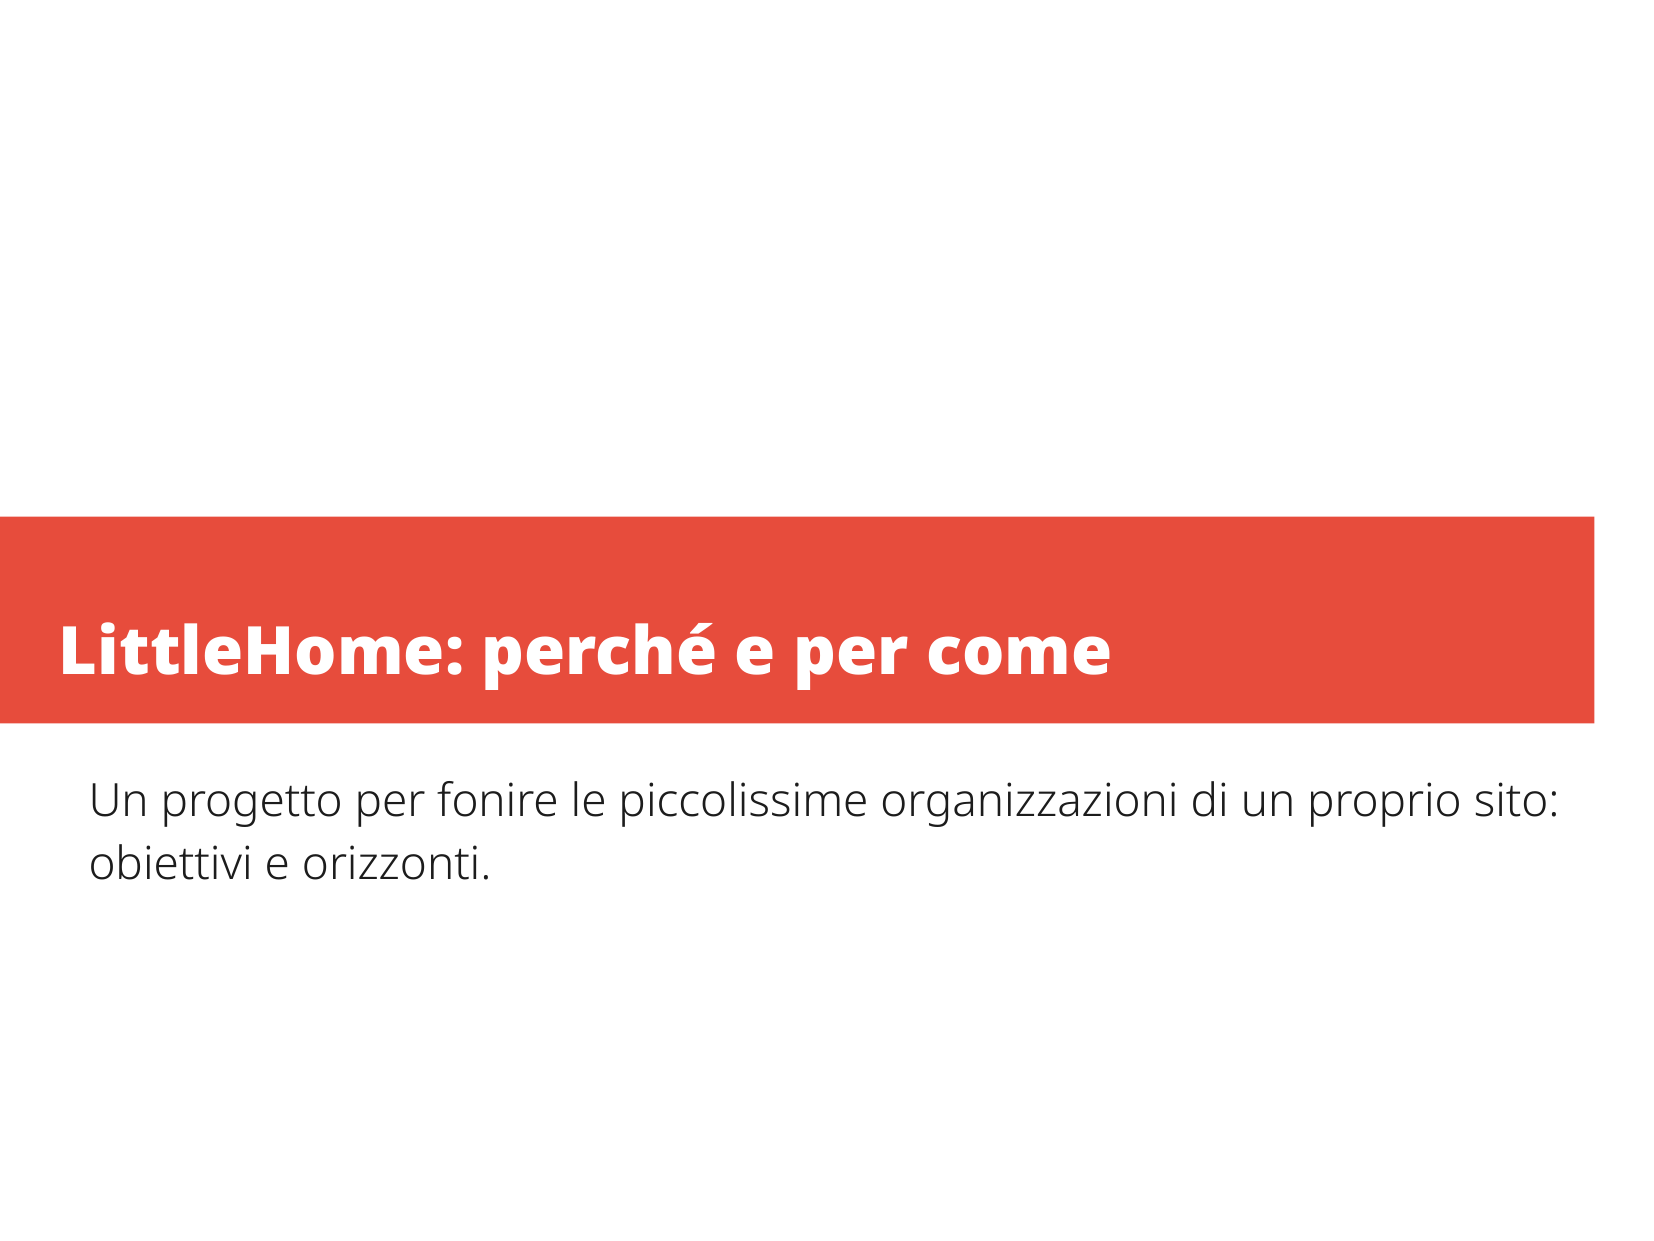

# LittleHome: perché e per come
Un progetto per fonire le piccolissime organizzazioni di un proprio sito: obiettivi e orizzonti.